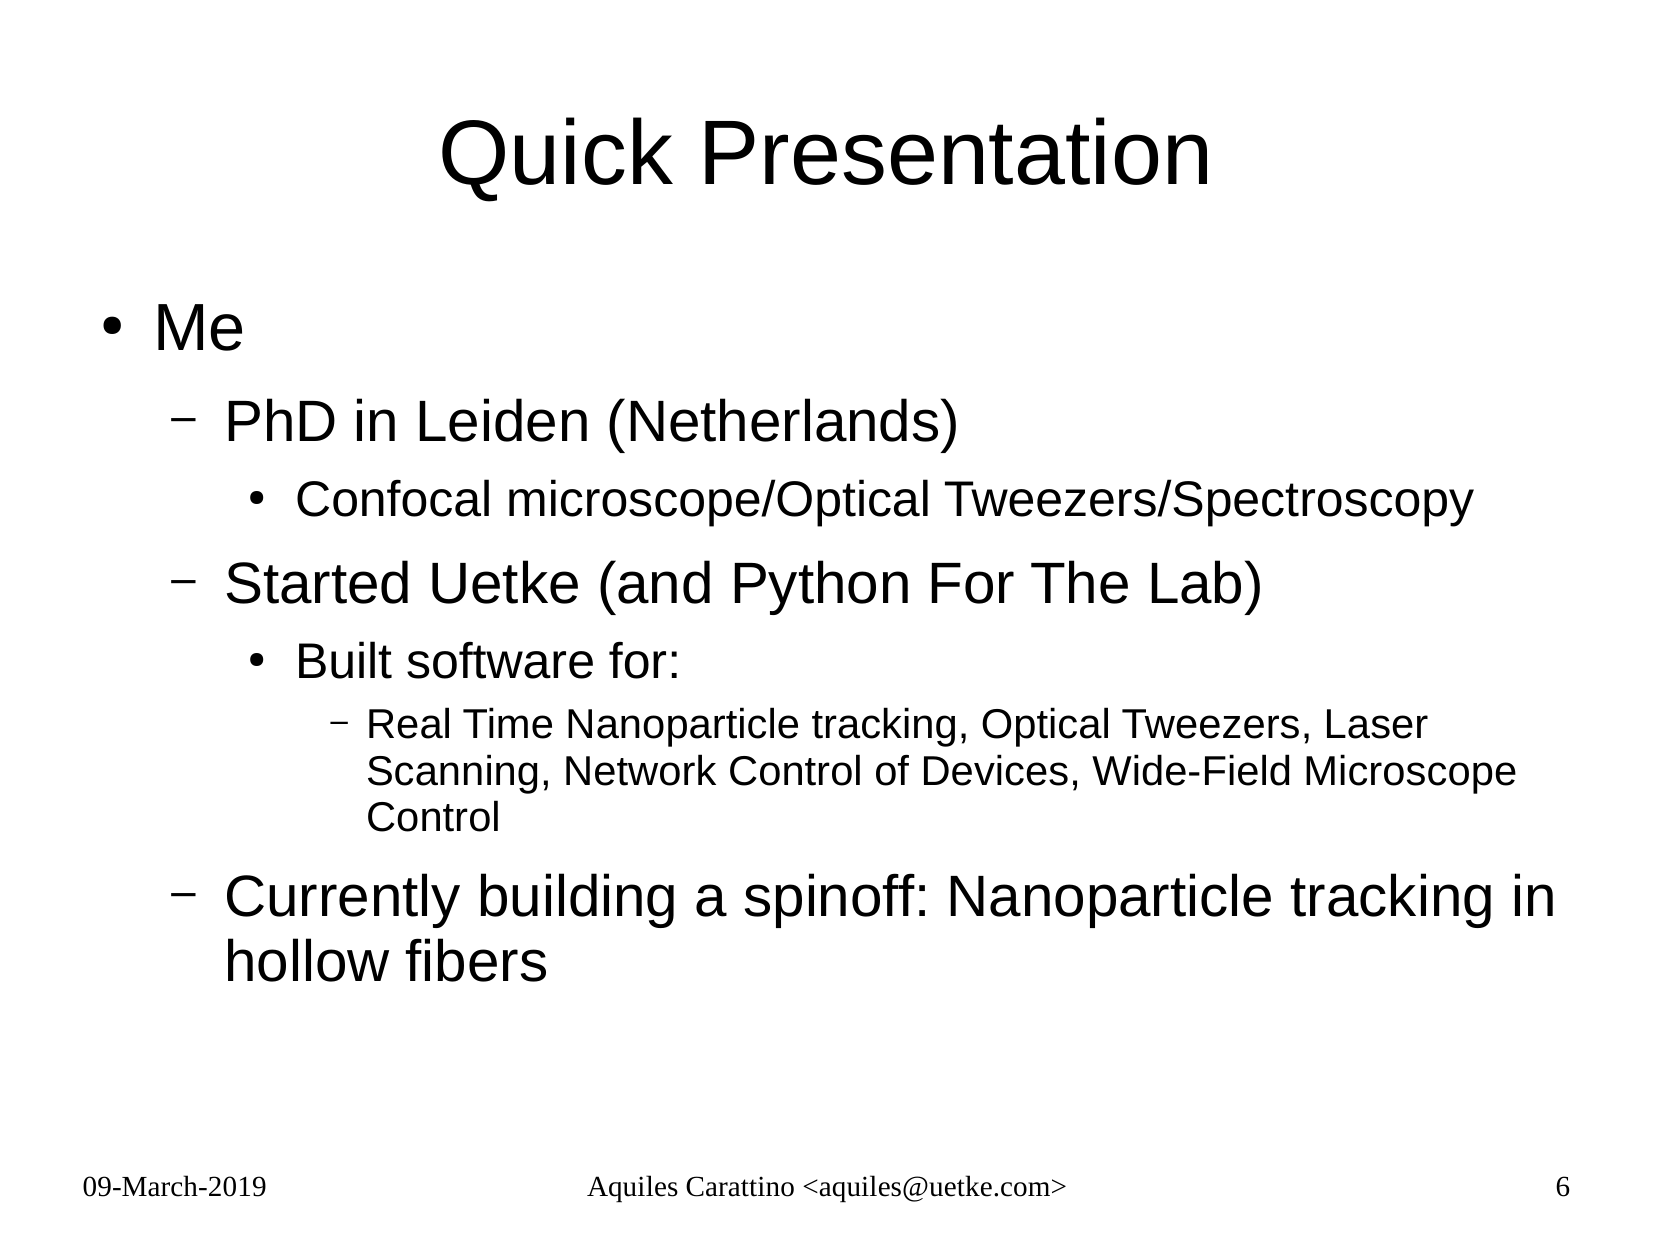

# Quick Presentation
Me
PhD in Leiden (Netherlands)
Confocal microscope/Optical Tweezers/Spectroscopy
Started Uetke (and Python For The Lab)
Built software for:
Real Time Nanoparticle tracking, Optical Tweezers, Laser Scanning, Network Control of Devices, Wide-Field Microscope Control
Currently building a spinoff: Nanoparticle tracking in hollow fibers
09-March-2019
Aquiles Carattino <aquiles@uetke.com>
6